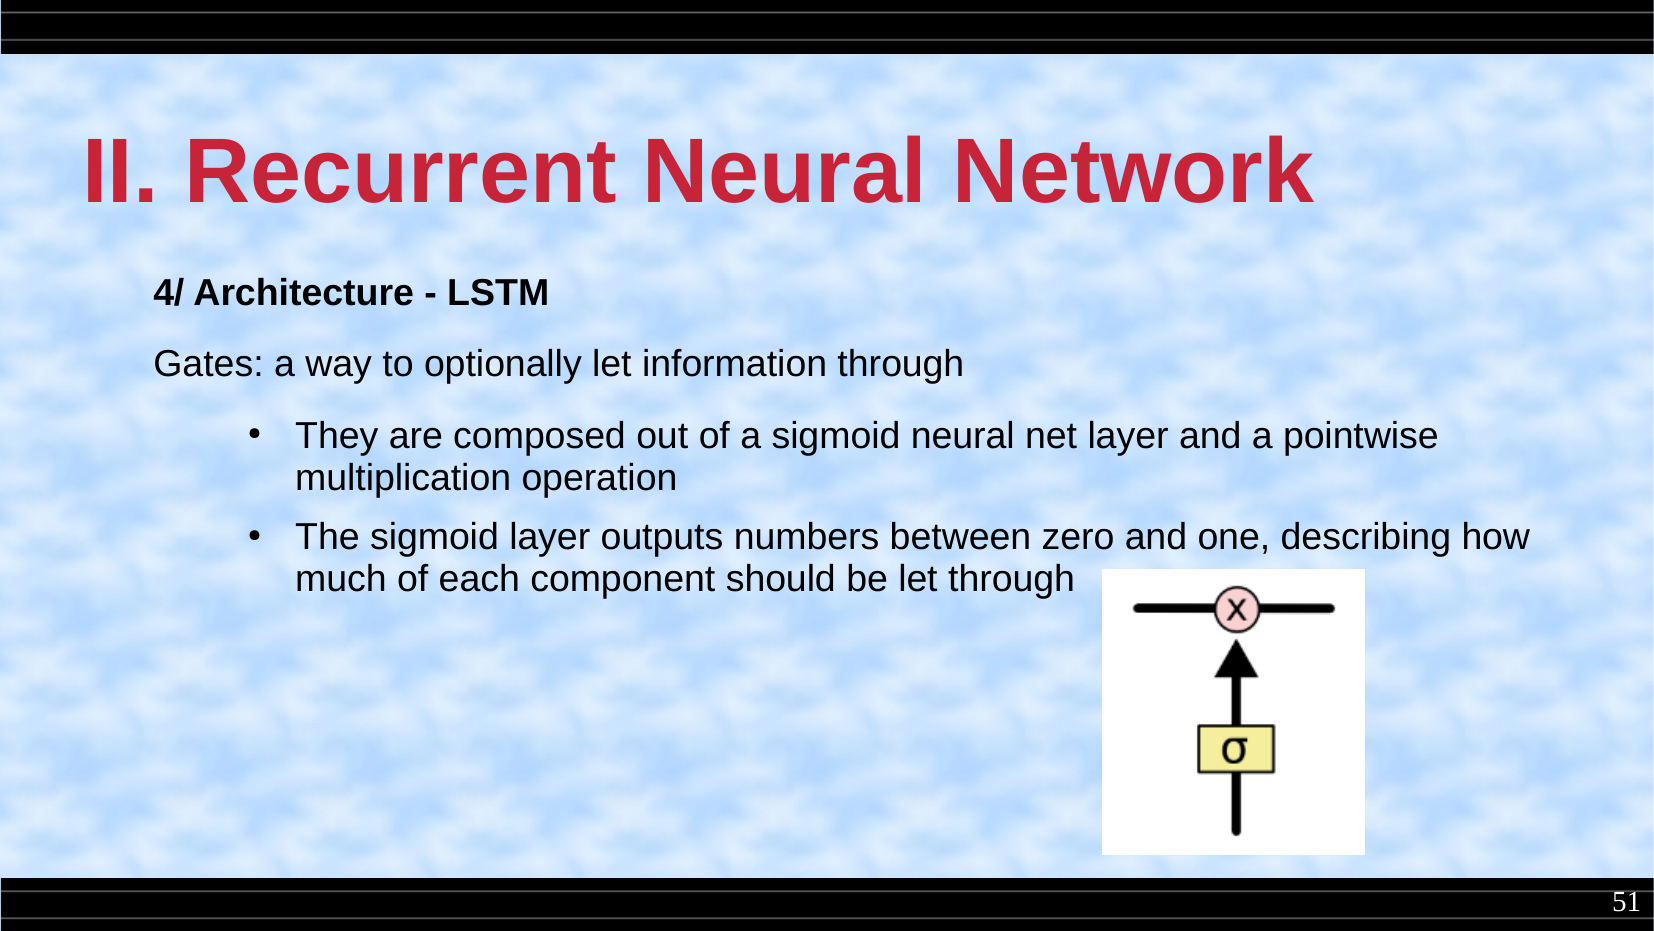

# II. Recurrent Neural Network
4/ Architecture - LSTM
Gates: a way to optionally let information through
They are composed out of a sigmoid neural net layer and a pointwise multiplication operation
The sigmoid layer outputs numbers between zero and one, describing how much of each component should be let through